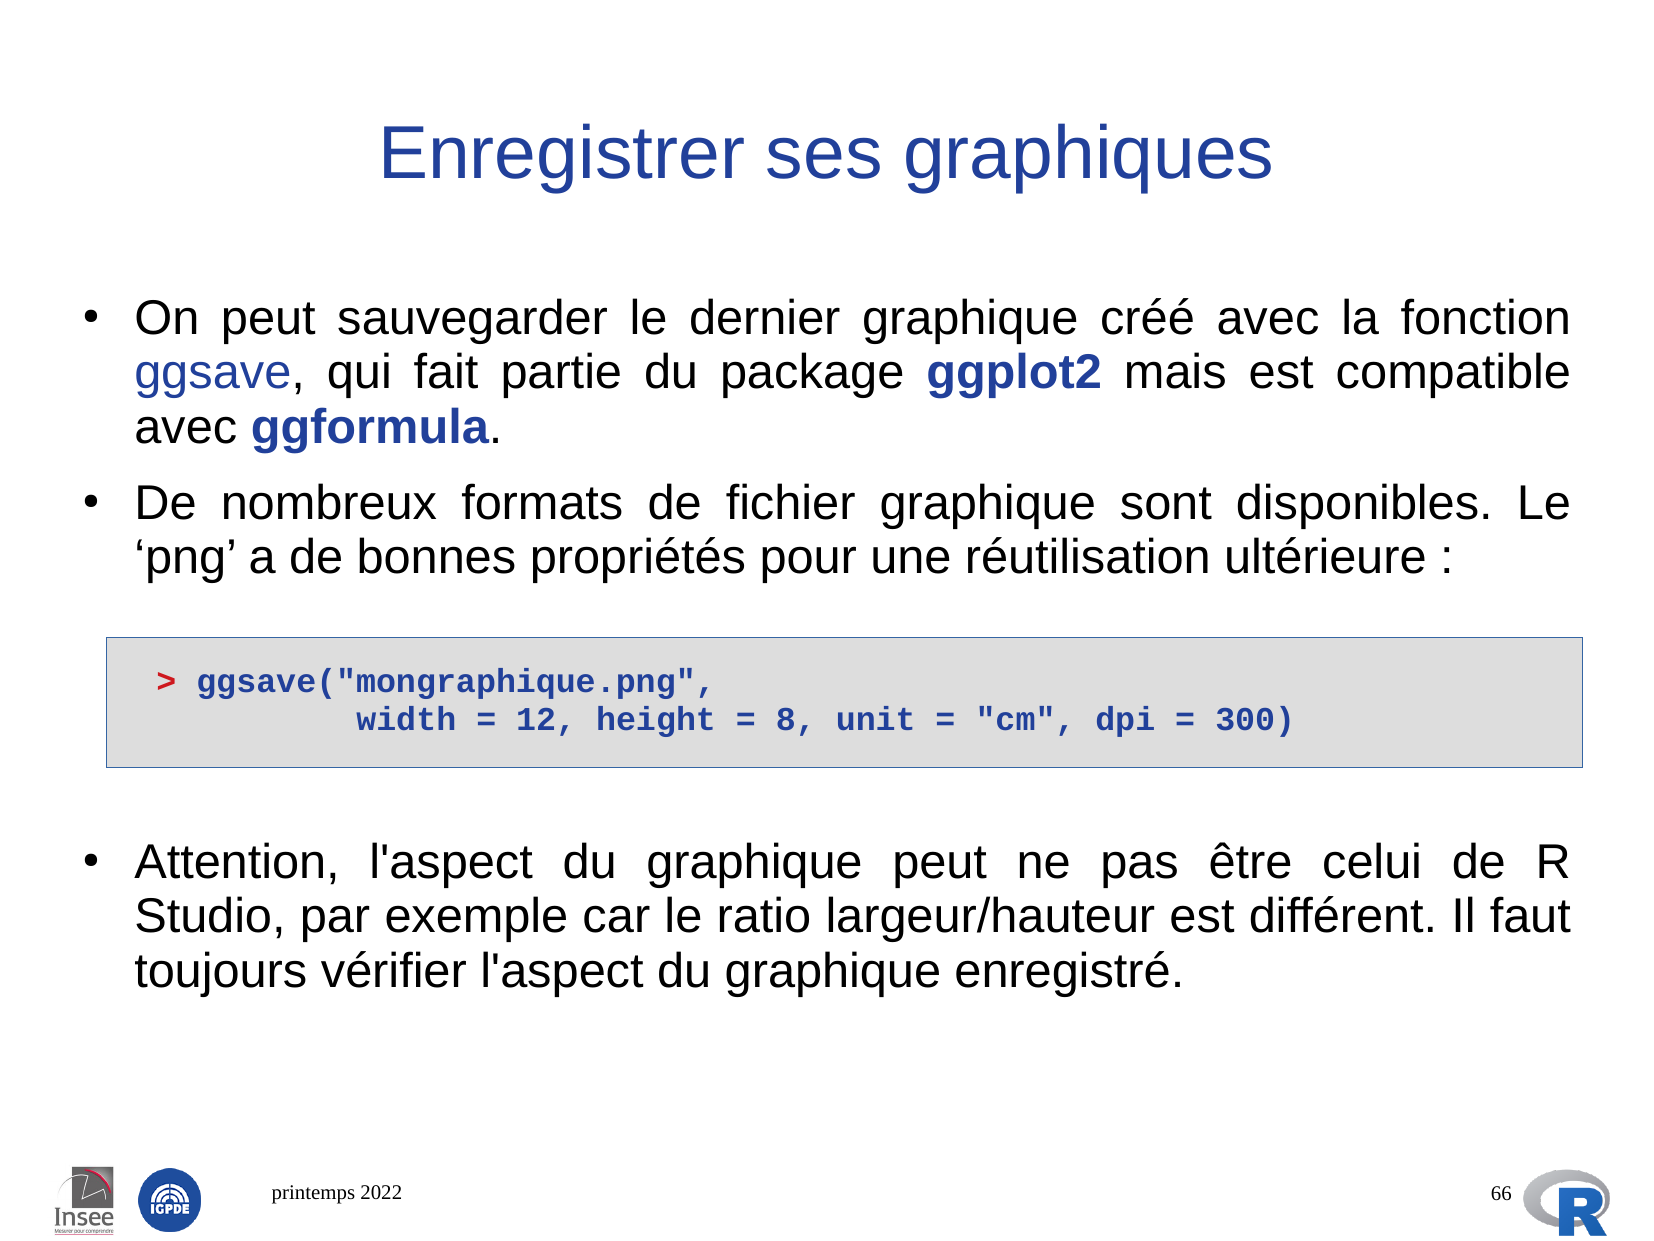

# Enregistrer ses graphiques
On peut sauvegarder le dernier graphique créé avec la fonction ggsave, qui fait partie du package ggplot2 mais est compatible avec ggformula.
De nombreux formats de fichier graphique sont disponibles. Le ‘png’ a de bonnes propriétés pour une réutilisation ultérieure :
Attention, l'aspect du graphique peut ne pas être celui de R Studio, par exemple car le ratio largeur/hauteur est différent. Il faut toujours vérifier l'aspect du graphique enregistré.
> ggsave("mongraphique.png",
 width = 12, height = 8, unit = "cm", dpi = 300)
printemps 2022
66